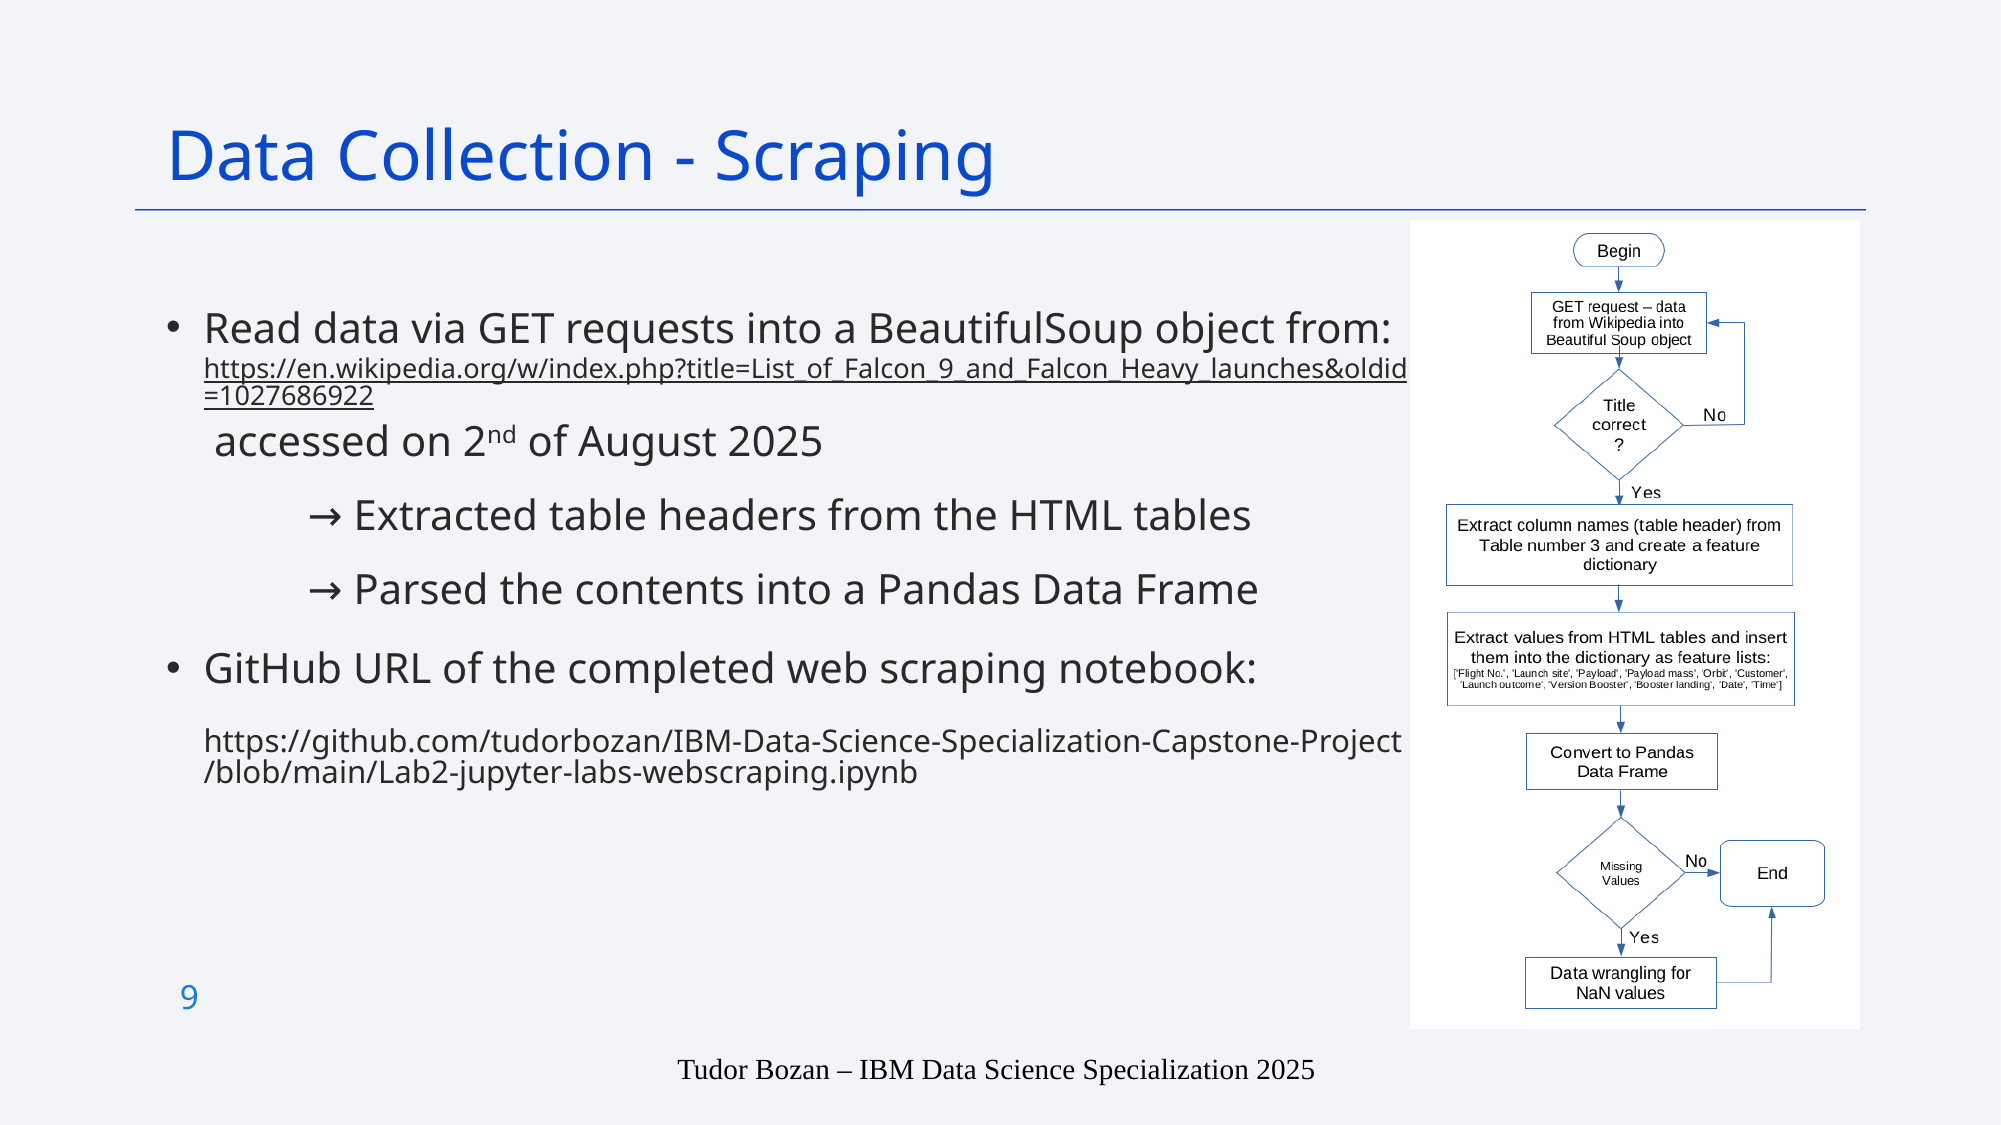

Data Collection - Scraping
Read data via GET requests into a BeautifulSoup object from: https://en.wikipedia.org/w/index.php?title=List_of_Falcon_9_and_Falcon_Heavy_launches&oldid=1027686922 accessed on 2nd of August 2025
→ Extracted table headers from the HTML tables
→ Parsed the contents into a Pandas Data Frame
GitHub URL of the completed web scraping notebook:
https://github.com/tudorbozan/IBM-Data-Science-Specialization-Capstone-Project/blob/main/Lab2-jupyter-labs-webscraping.ipynb